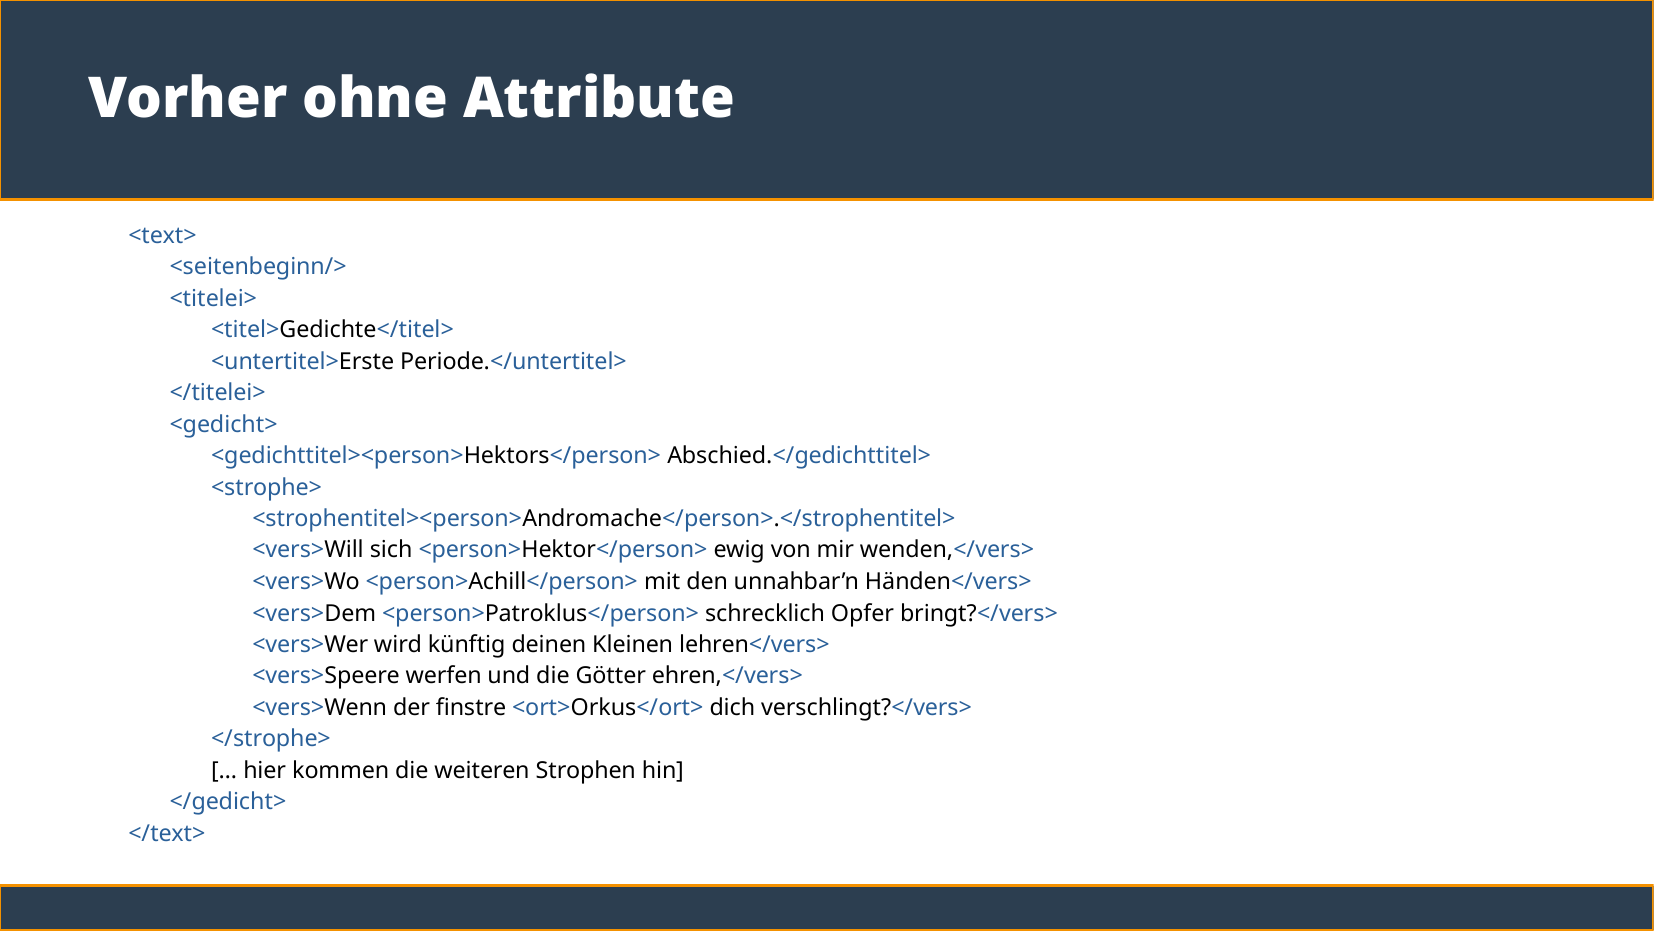

# Vorher ohne Attribute
<text>
	<seitenbeginn/>
	<titelei>
		<titel>Gedichte</titel>
		<untertitel>Erste Periode.</untertitel>
	</titelei>
	<gedicht>
		<gedichttitel><person>Hektors</person> Abschied.</gedichttitel>
		<strophe>
			<strophentitel><person>Andromache</person>.</strophentitel>
			<vers>Will sich <person>Hektor</person> ewig von mir wenden,</vers>
			<vers>Wo <person>Achill</person> mit den unnahbar’n Händen</vers>
			<vers>Dem <person>Patroklus</person> schrecklich Opfer bringt?</vers>
			<vers>Wer wird künftig deinen Kleinen lehren</vers>
			<vers>Speere werfen und die Götter ehren,</vers>
			<vers>Wenn der finstre <ort>Orkus</ort> dich verschlingt?</vers>
		</strophe>
		[… hier kommen die weiteren Strophen hin]
	</gedicht>
</text>